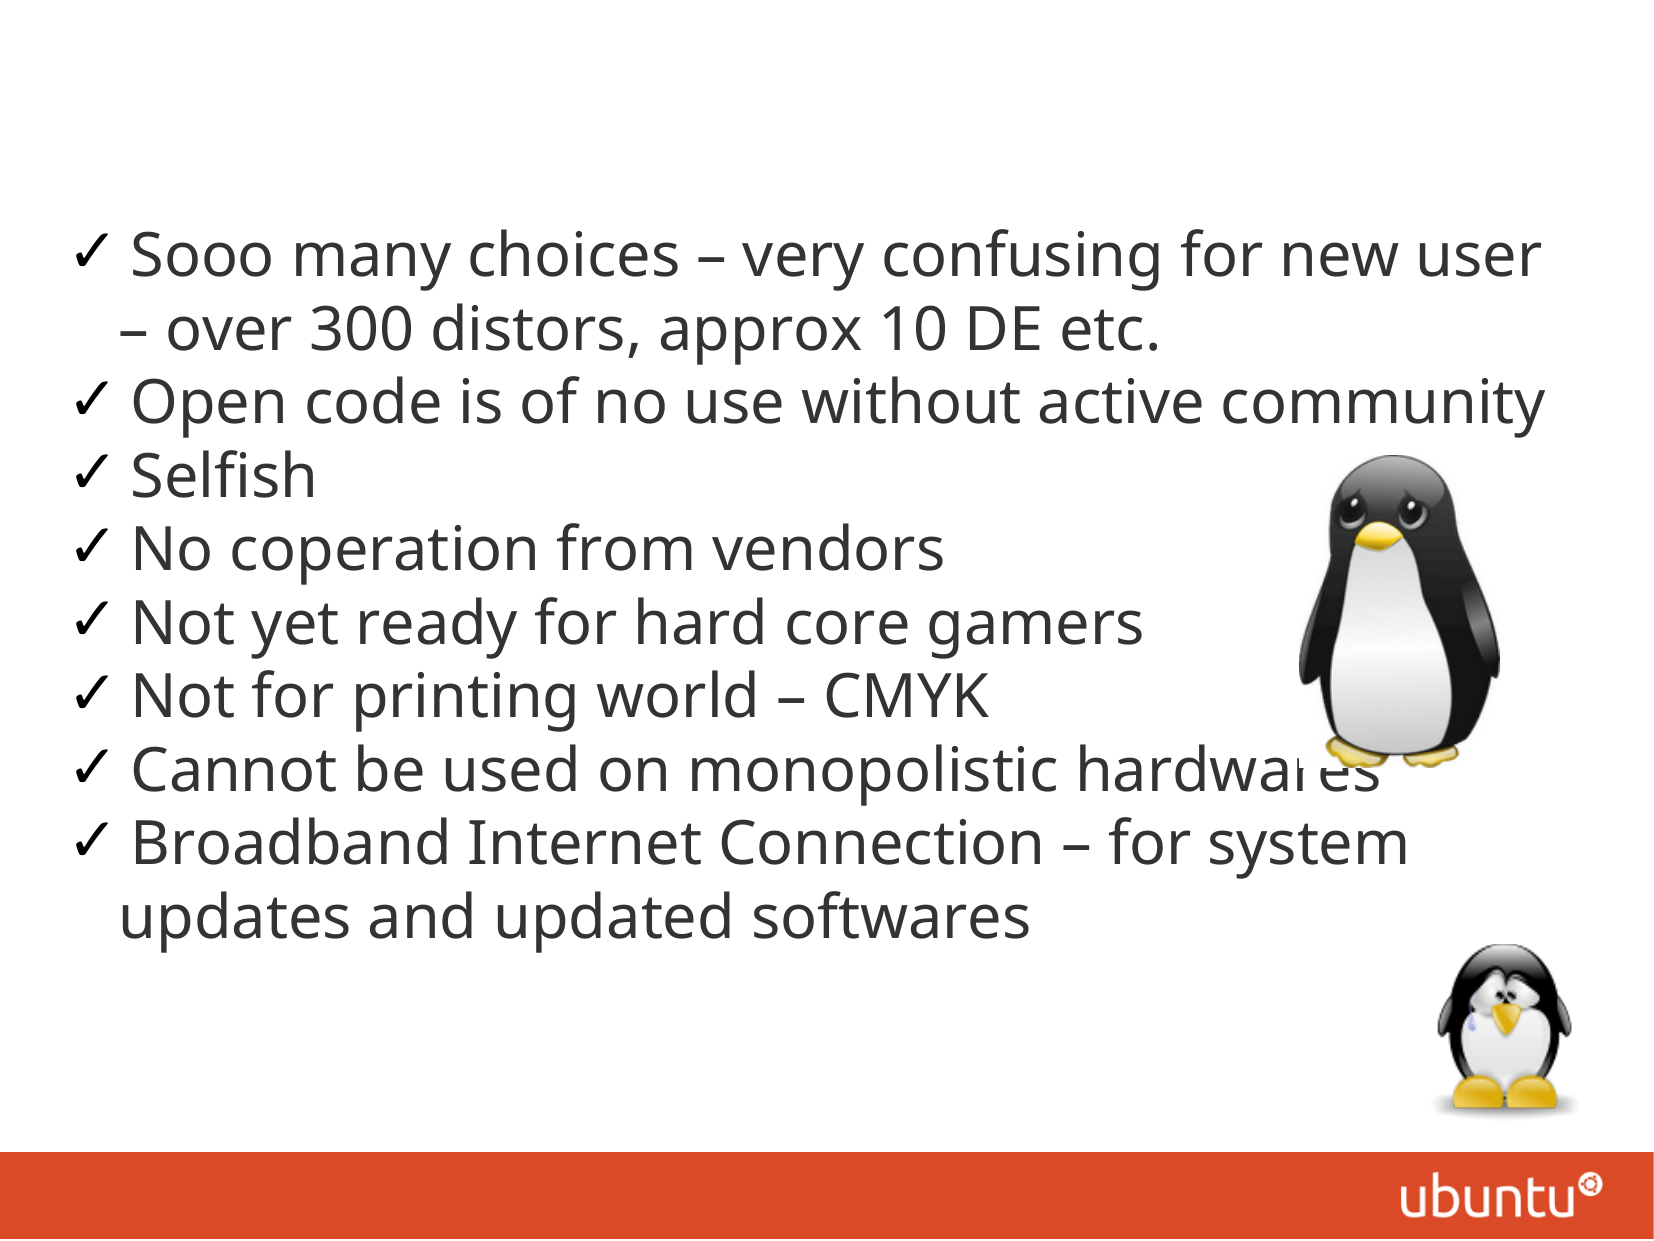

# Disadvantages
 Sooo many choices – very confusing for new user – over 300 distors, approx 10 DE etc.
 Open code is of no use without active community
 Selfish
 No coperation from vendors
 Not yet ready for hard core gamers
 Not for printing world – CMYK
 Cannot be used on monopolistic hardwares
 Broadband Internet Connection – for system updates and updated softwares